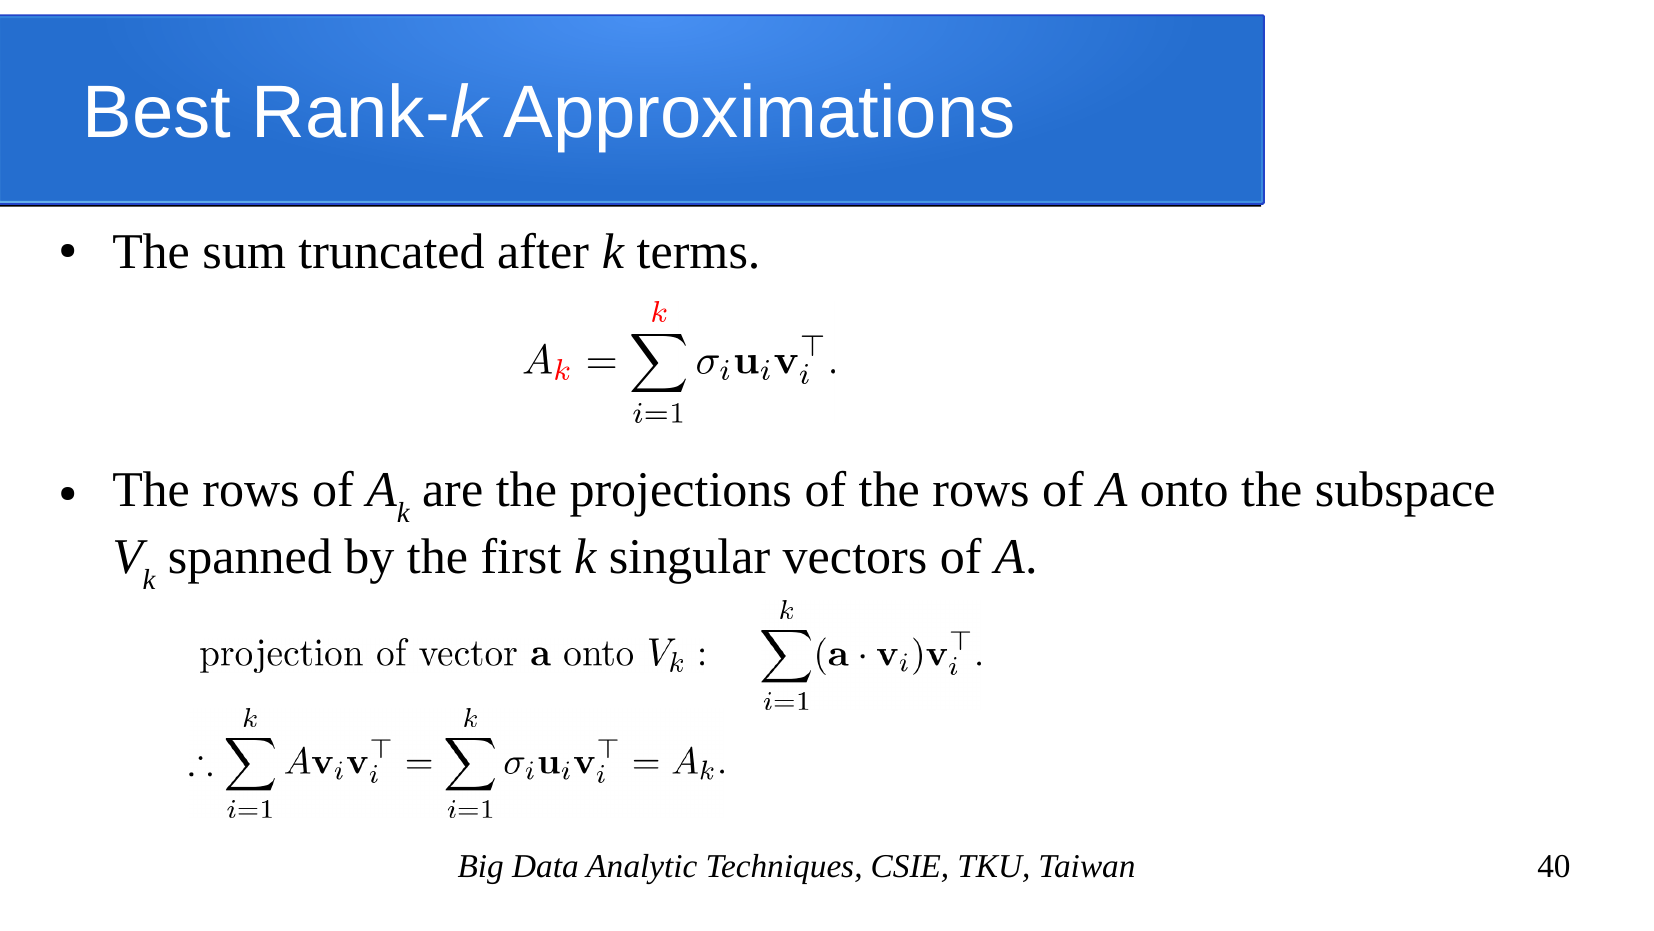

# Best Rank-k Approximations
The sum truncated after k terms.
The rows of Ak are the projections of the rows of A onto the subspace Vk spanned by the first k singular vectors of A.
Big Data Analytic Techniques, CSIE, TKU, Taiwan
40